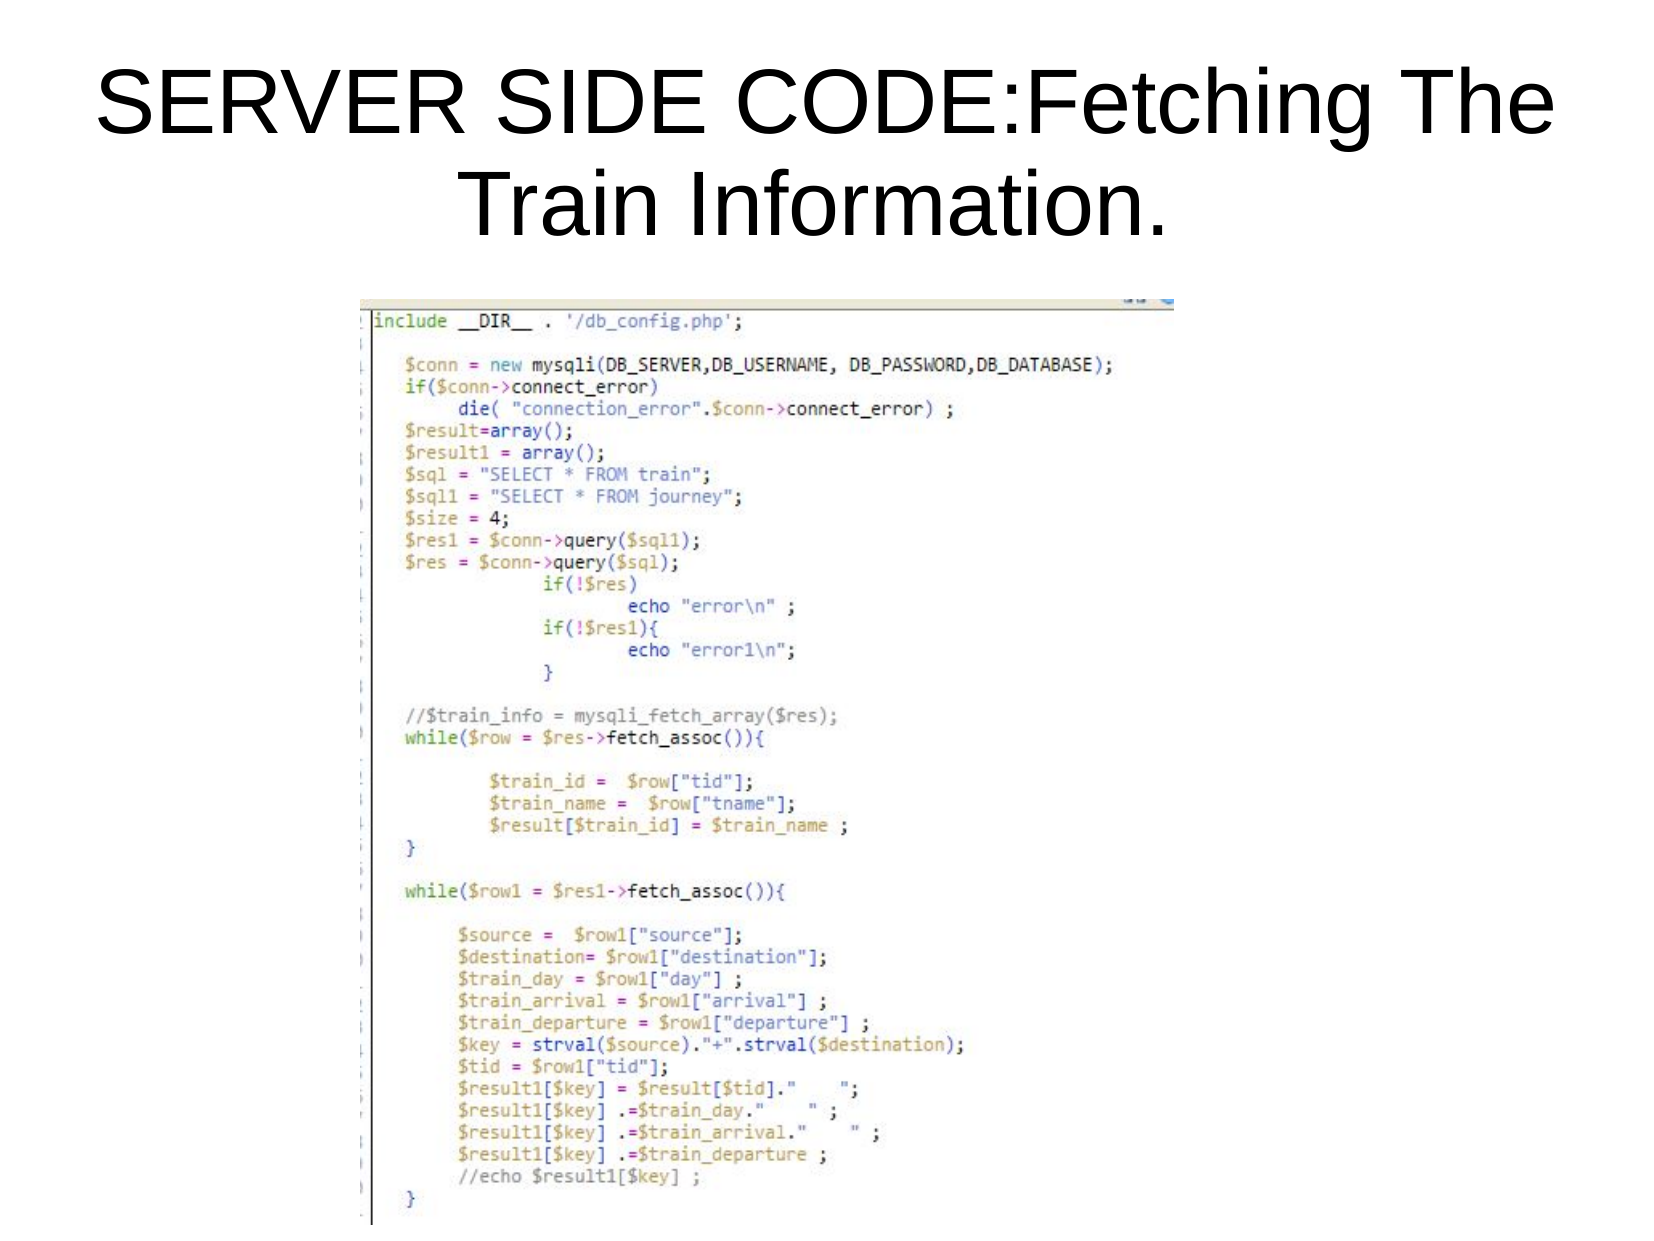

# SERVER SIDE CODE:Fetching The Train Information.